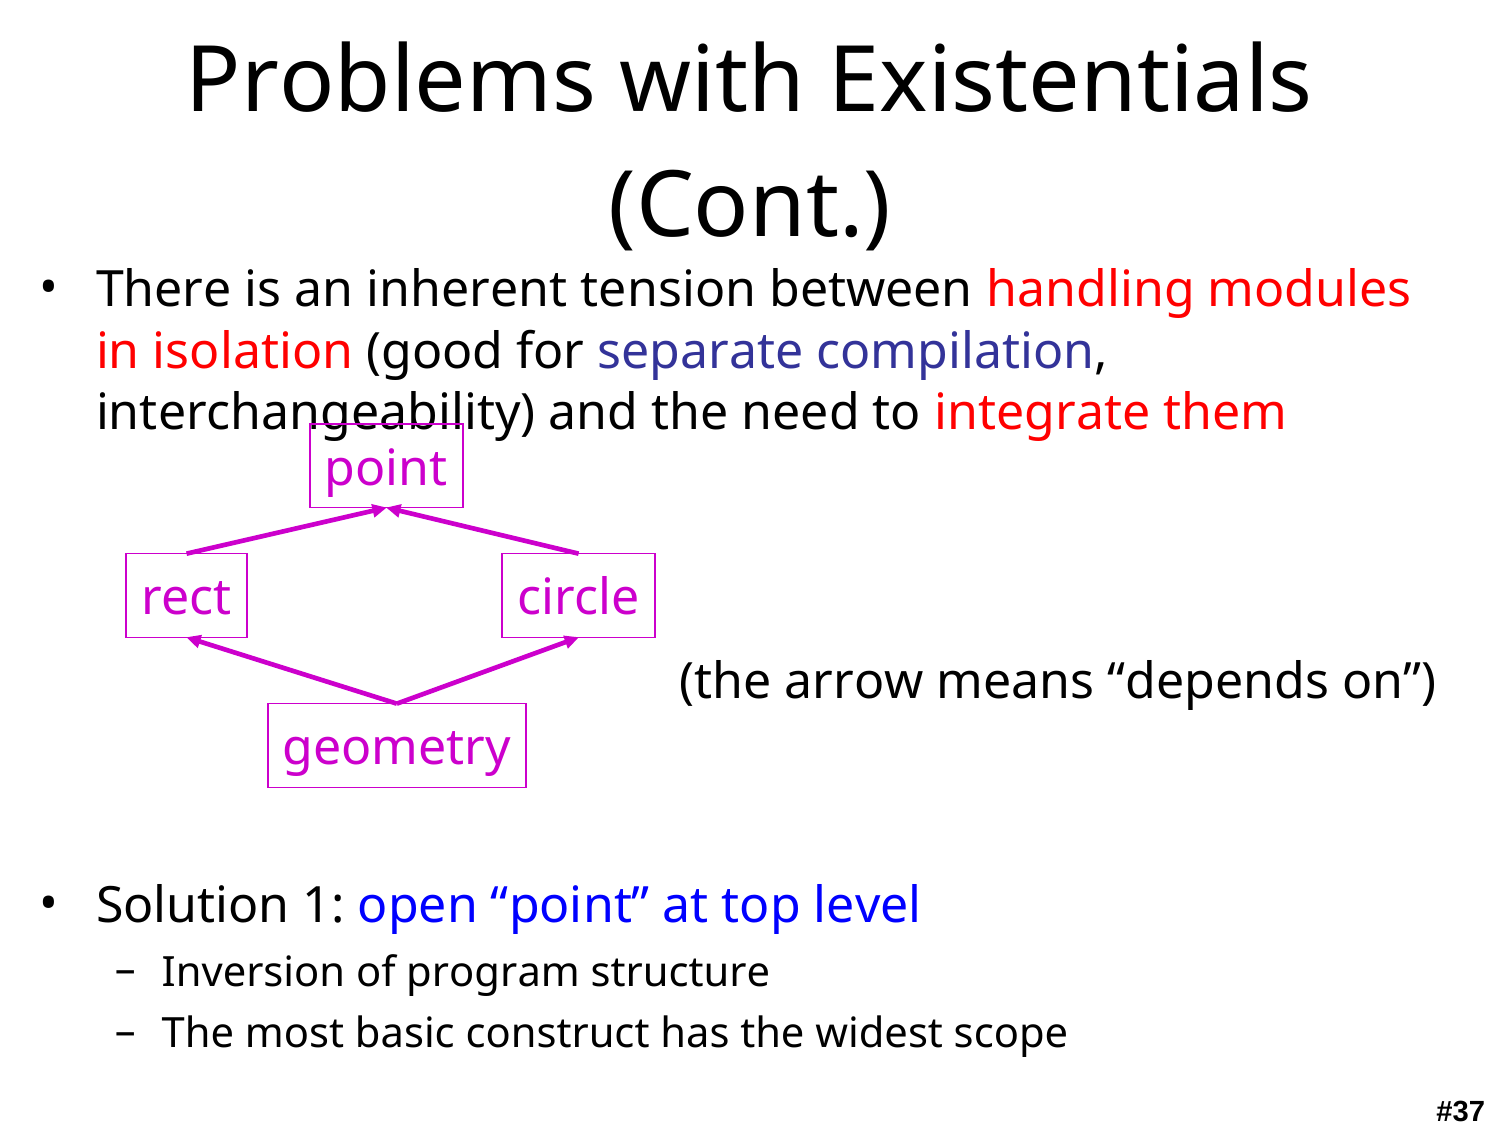

# Problems with Existentials (Cont.)
There is an inherent tension between handling modules in isolation (good for separate compilation, interchangeability) and the need to integrate them
Solution 1: open “point” at top level
Inversion of program structure
The most basic construct has the widest scope
point
rect
circle
(the arrow means “depends on”)
geometry
37